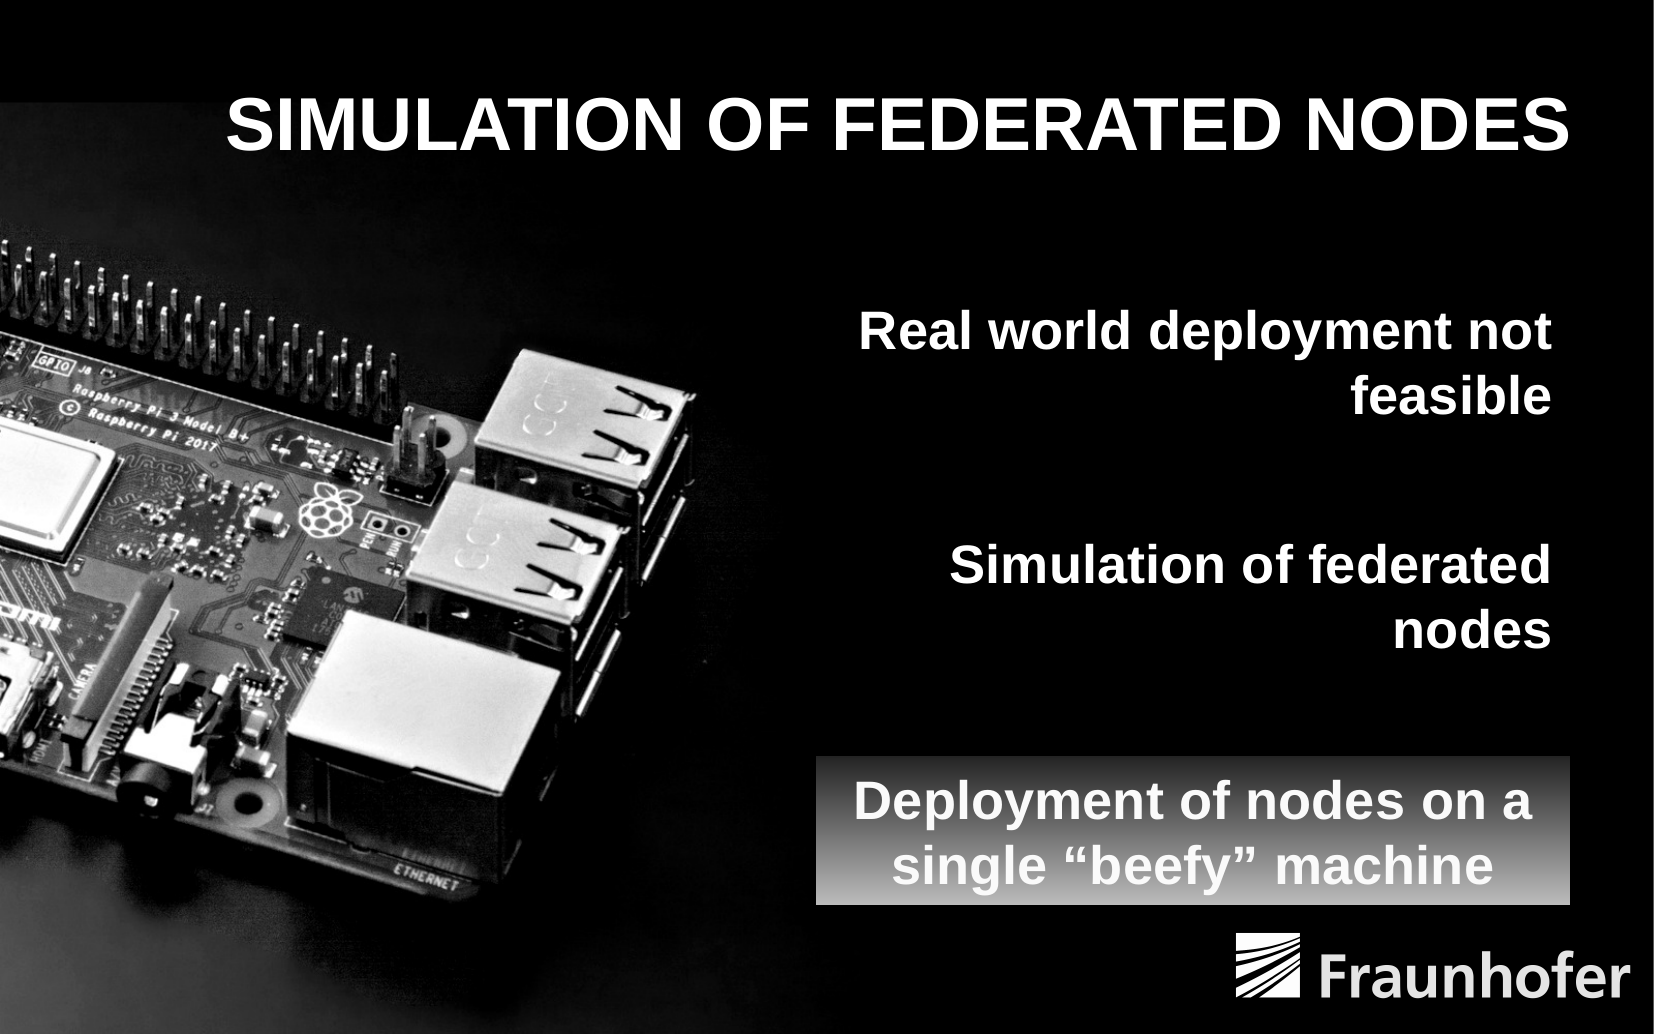

# SIMULATION OF FEDERATED NODES
Real world deployment not feasible
Simulation of federated nodes
Deployment of nodes on a single “beefy” machine